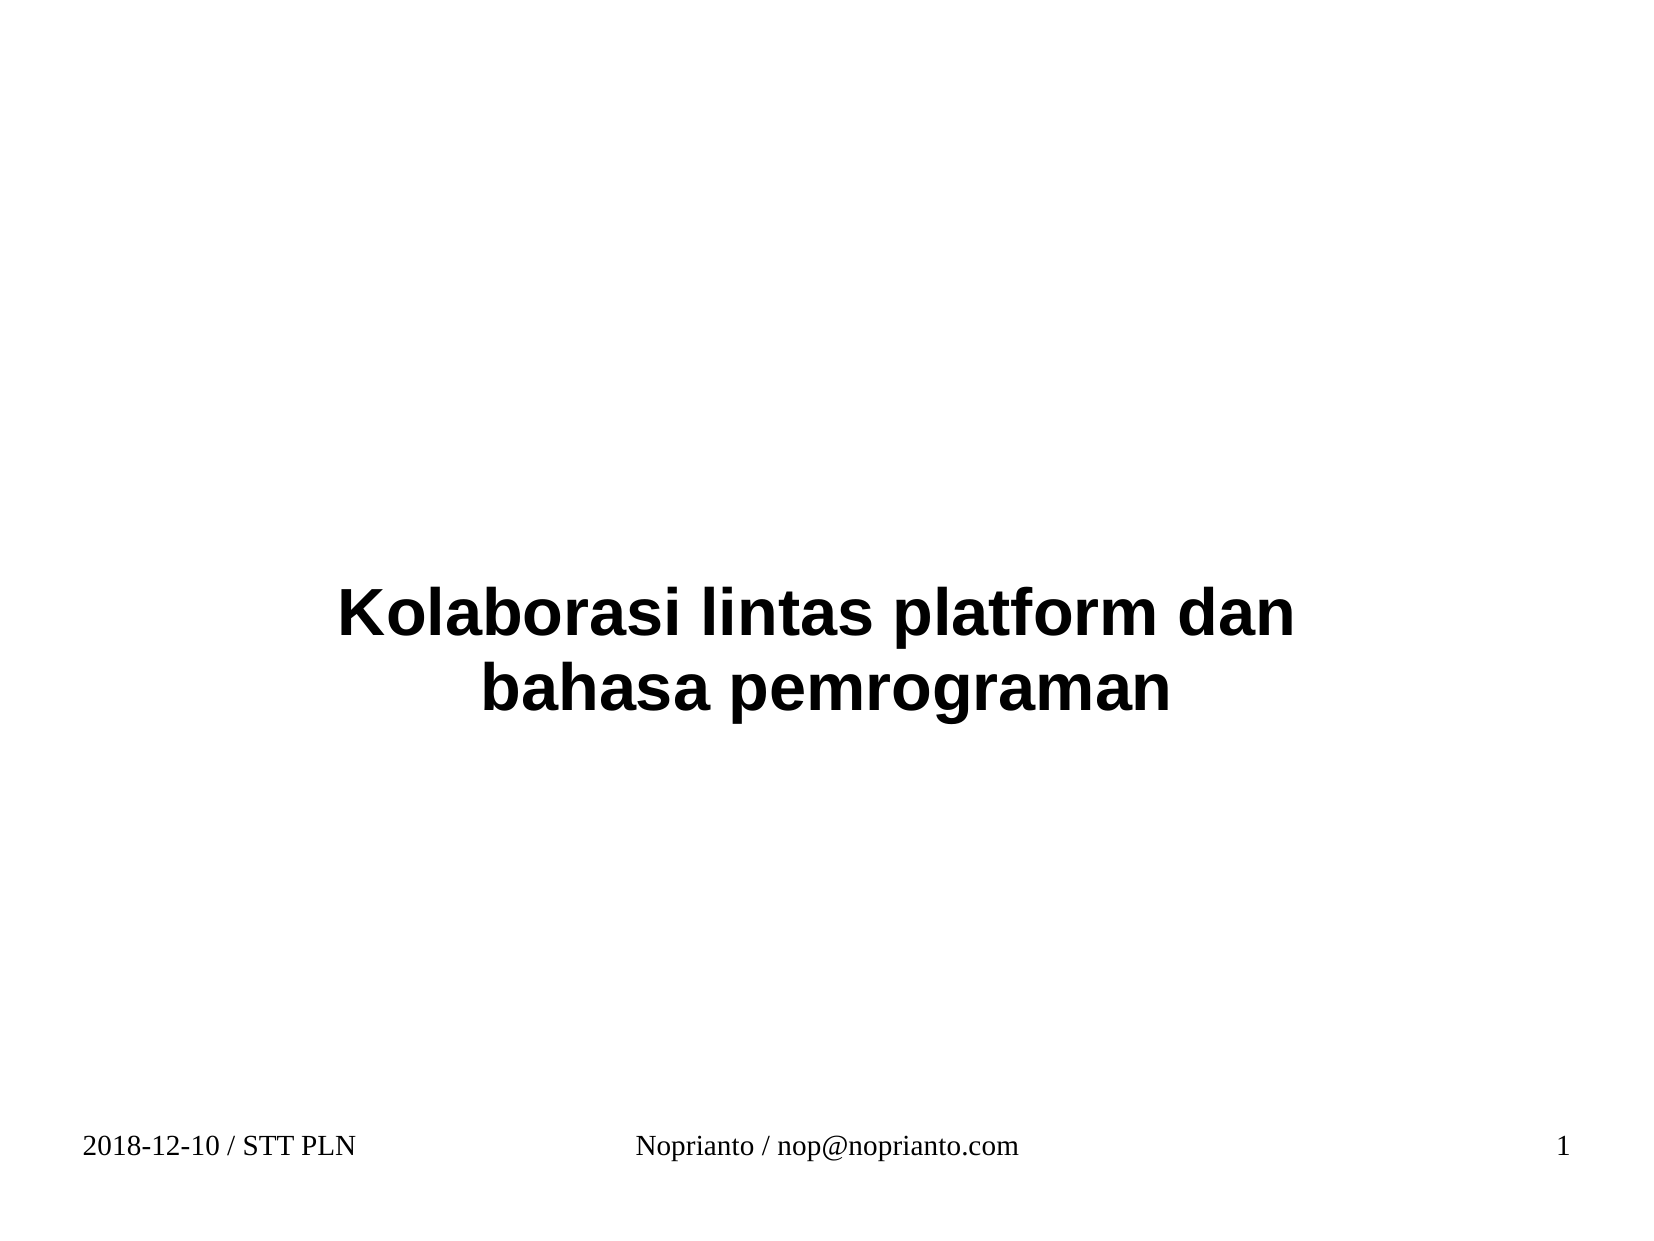

# Kolaborasi lintas platform dan
bahasa pemrograman
2018-12-10 / STT PLN
Noprianto / nop@noprianto.com
1